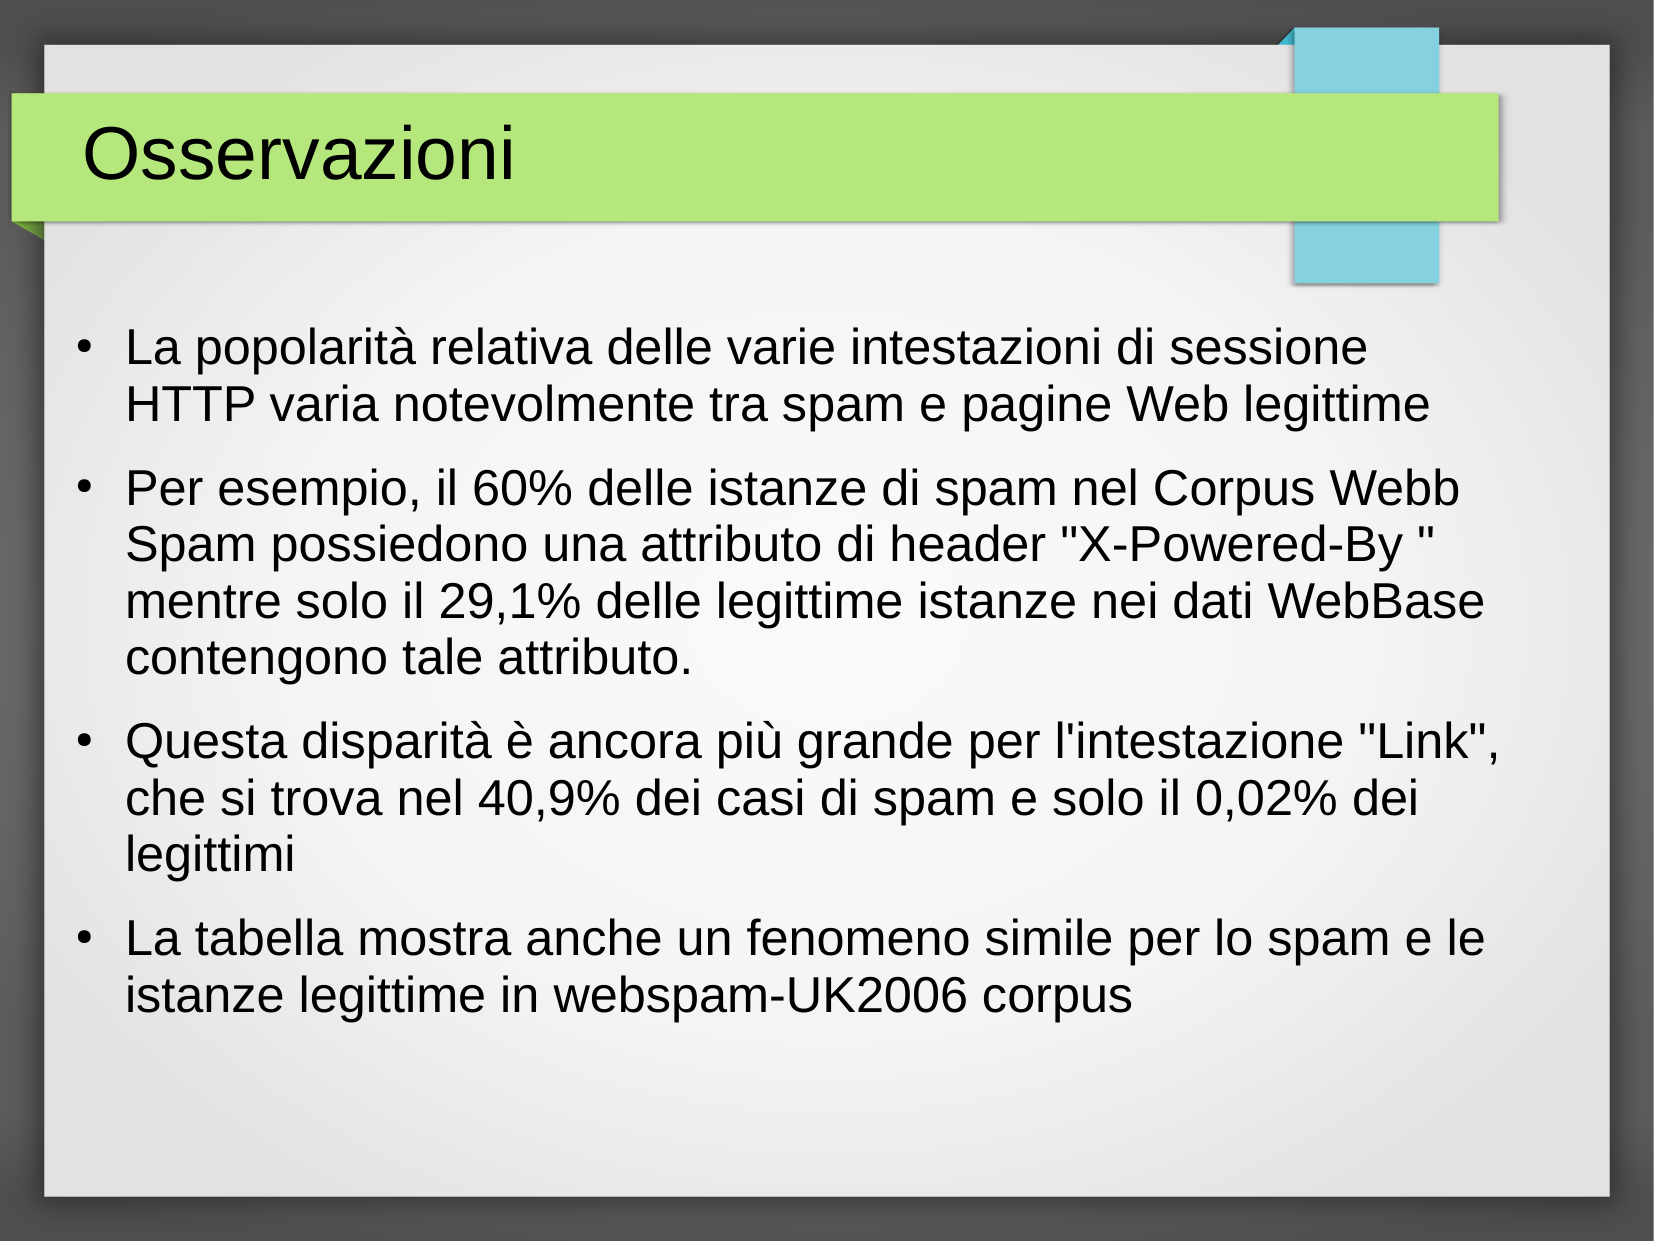

# Osservazioni
La popolarità relativa delle varie intestazioni di sessione HTTP varia notevolmente tra spam e pagine Web legittime
Per esempio, il 60% delle istanze di spam nel Corpus Webb Spam possiedono una attributo di header "X-Powered-By " mentre solo il 29,1% delle legittime istanze nei dati WebBase contengono tale attributo.
Questa disparità è ancora più grande per l'intestazione "Link", che si trova nel 40,9% dei casi di spam e solo il 0,02% dei legittimi
La tabella mostra anche un fenomeno simile per lo spam e le istanze legittime in webspam-UK2006 corpus